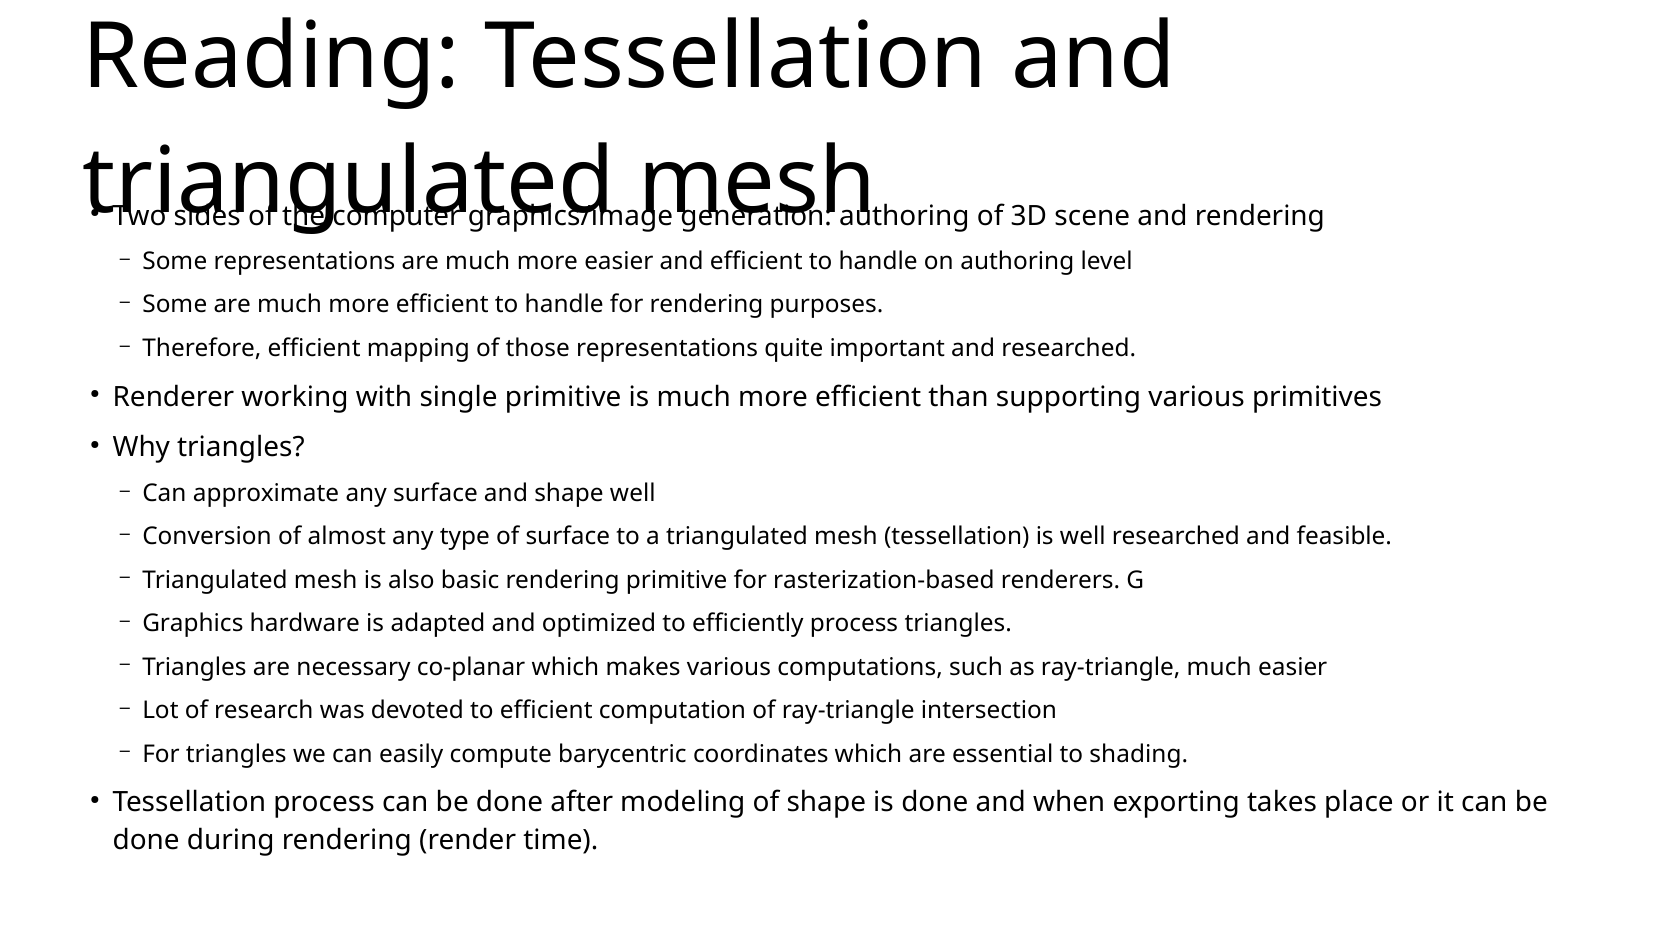

# Reading: Tessellation and triangulated mesh
Two sides of the computer graphics/image generation: authoring of 3D scene and rendering
Some representations are much more easier and efficient to handle on authoring level
Some are much more efficient to handle for rendering purposes.
Therefore, efficient mapping of those representations quite important and researched.
Renderer working with single primitive is much more efficient than supporting various primitives
Why triangles?
Can approximate any surface and shape well
Conversion of almost any type of surface to a triangulated mesh (tessellation) is well researched and feasible.
Triangulated mesh is also basic rendering primitive for rasterization-based renderers. G
Graphics hardware is adapted and optimized to efficiently process triangles.
Triangles are necessary co-planar which makes various computations, such as ray-triangle, much easier
Lot of research was devoted to efficient computation of ray-triangle intersection
For triangles we can easily compute barycentric coordinates which are essential to shading.
Tessellation process can be done after modeling of shape is done and when exporting takes place or it can be done during rendering (render time).